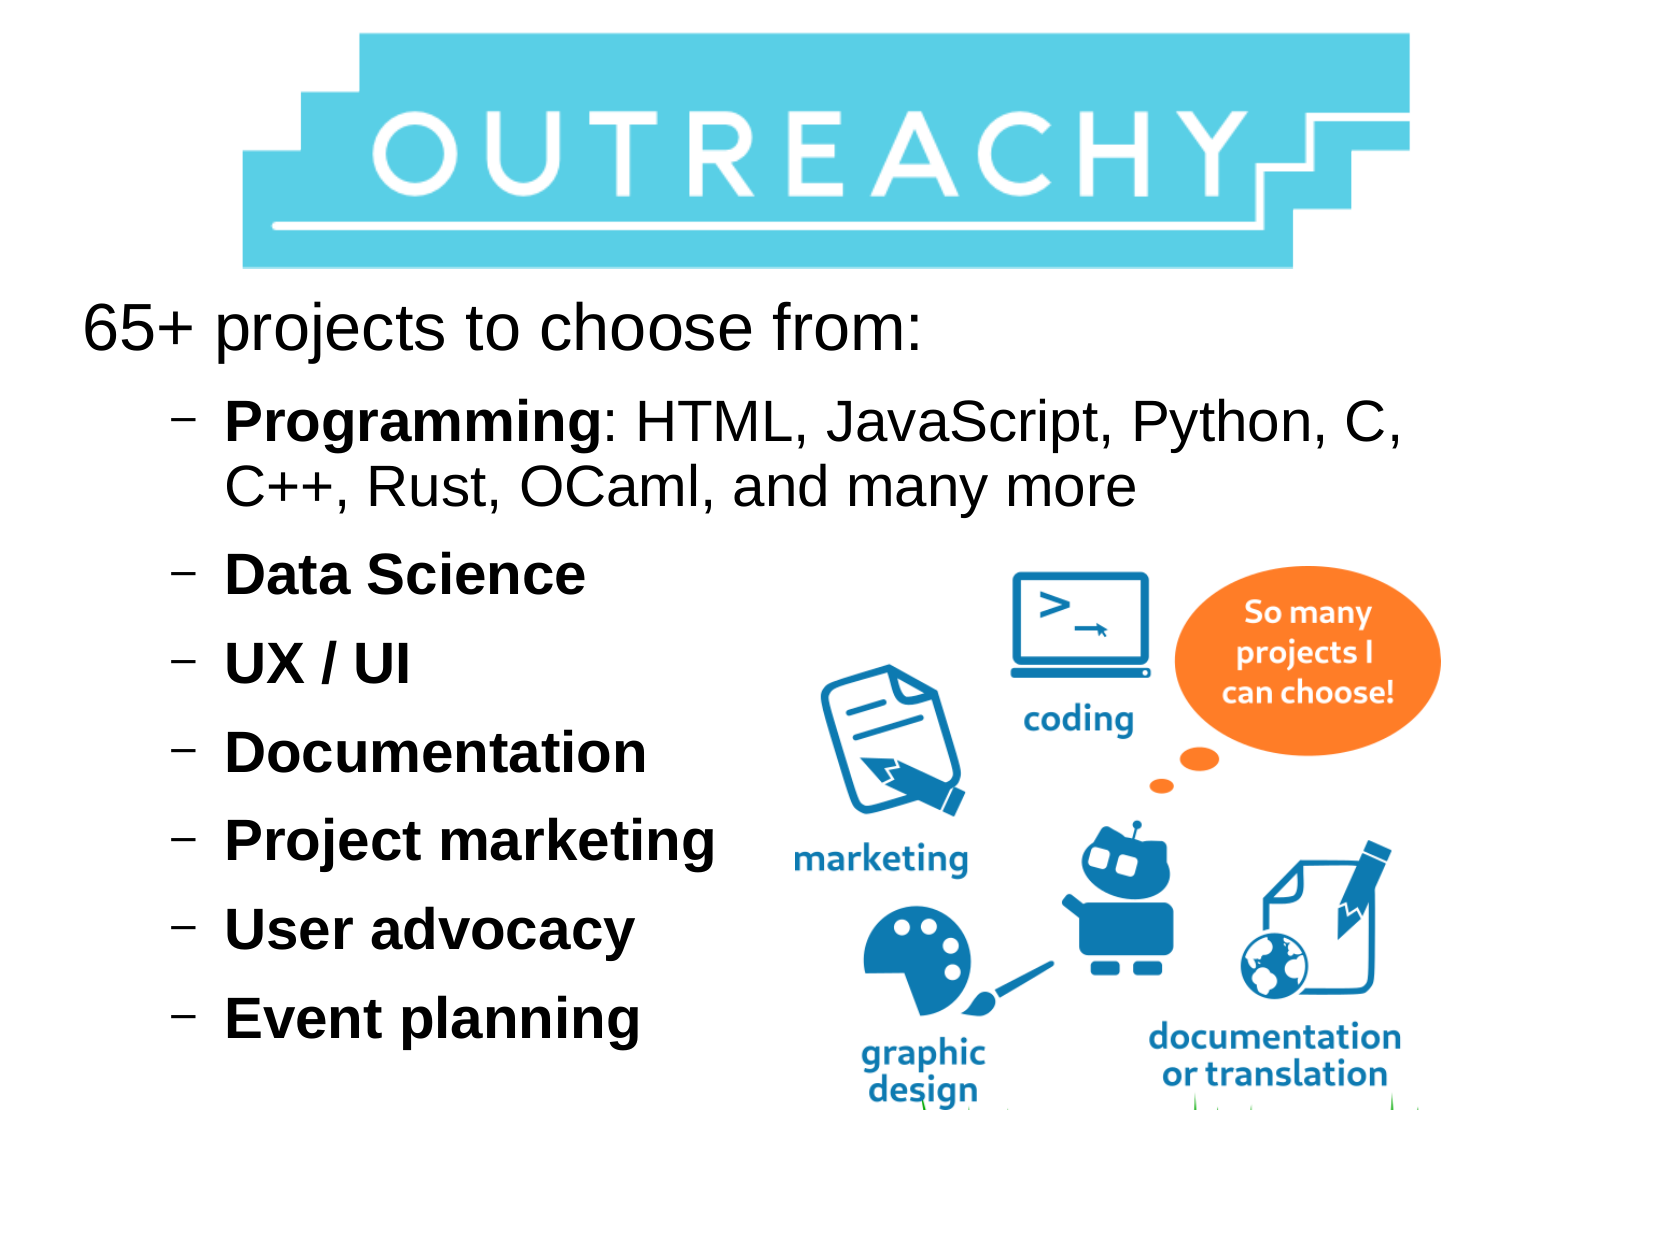

# Outreachy
65+ projects to choose from:
Programming: HTML, JavaScript, Python, C,
C++, Rust, OCaml, and many more
Data Science
UX / UI
Documentation
Project marketing
User advocacy
Event planning